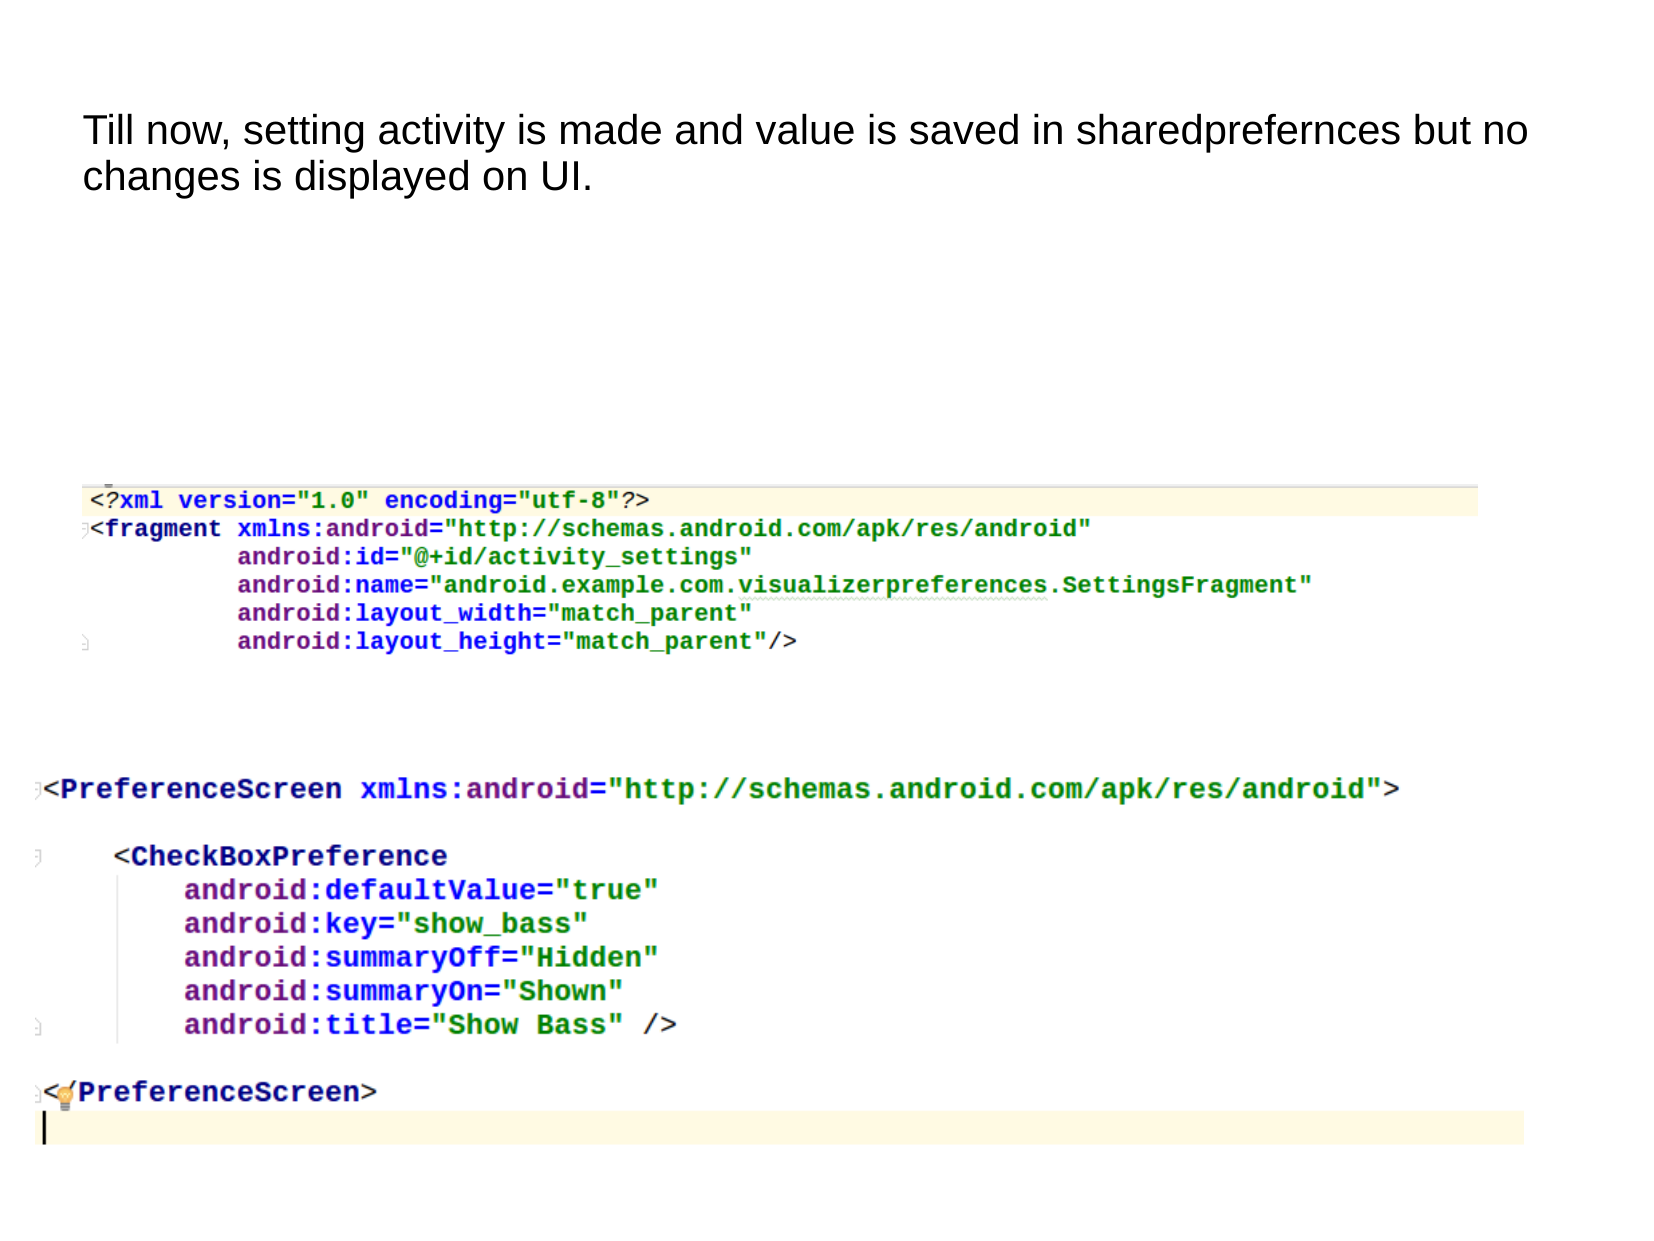

# Till now, setting activity is made and value is saved in sharedprefernces but no changes is displayed on UI.